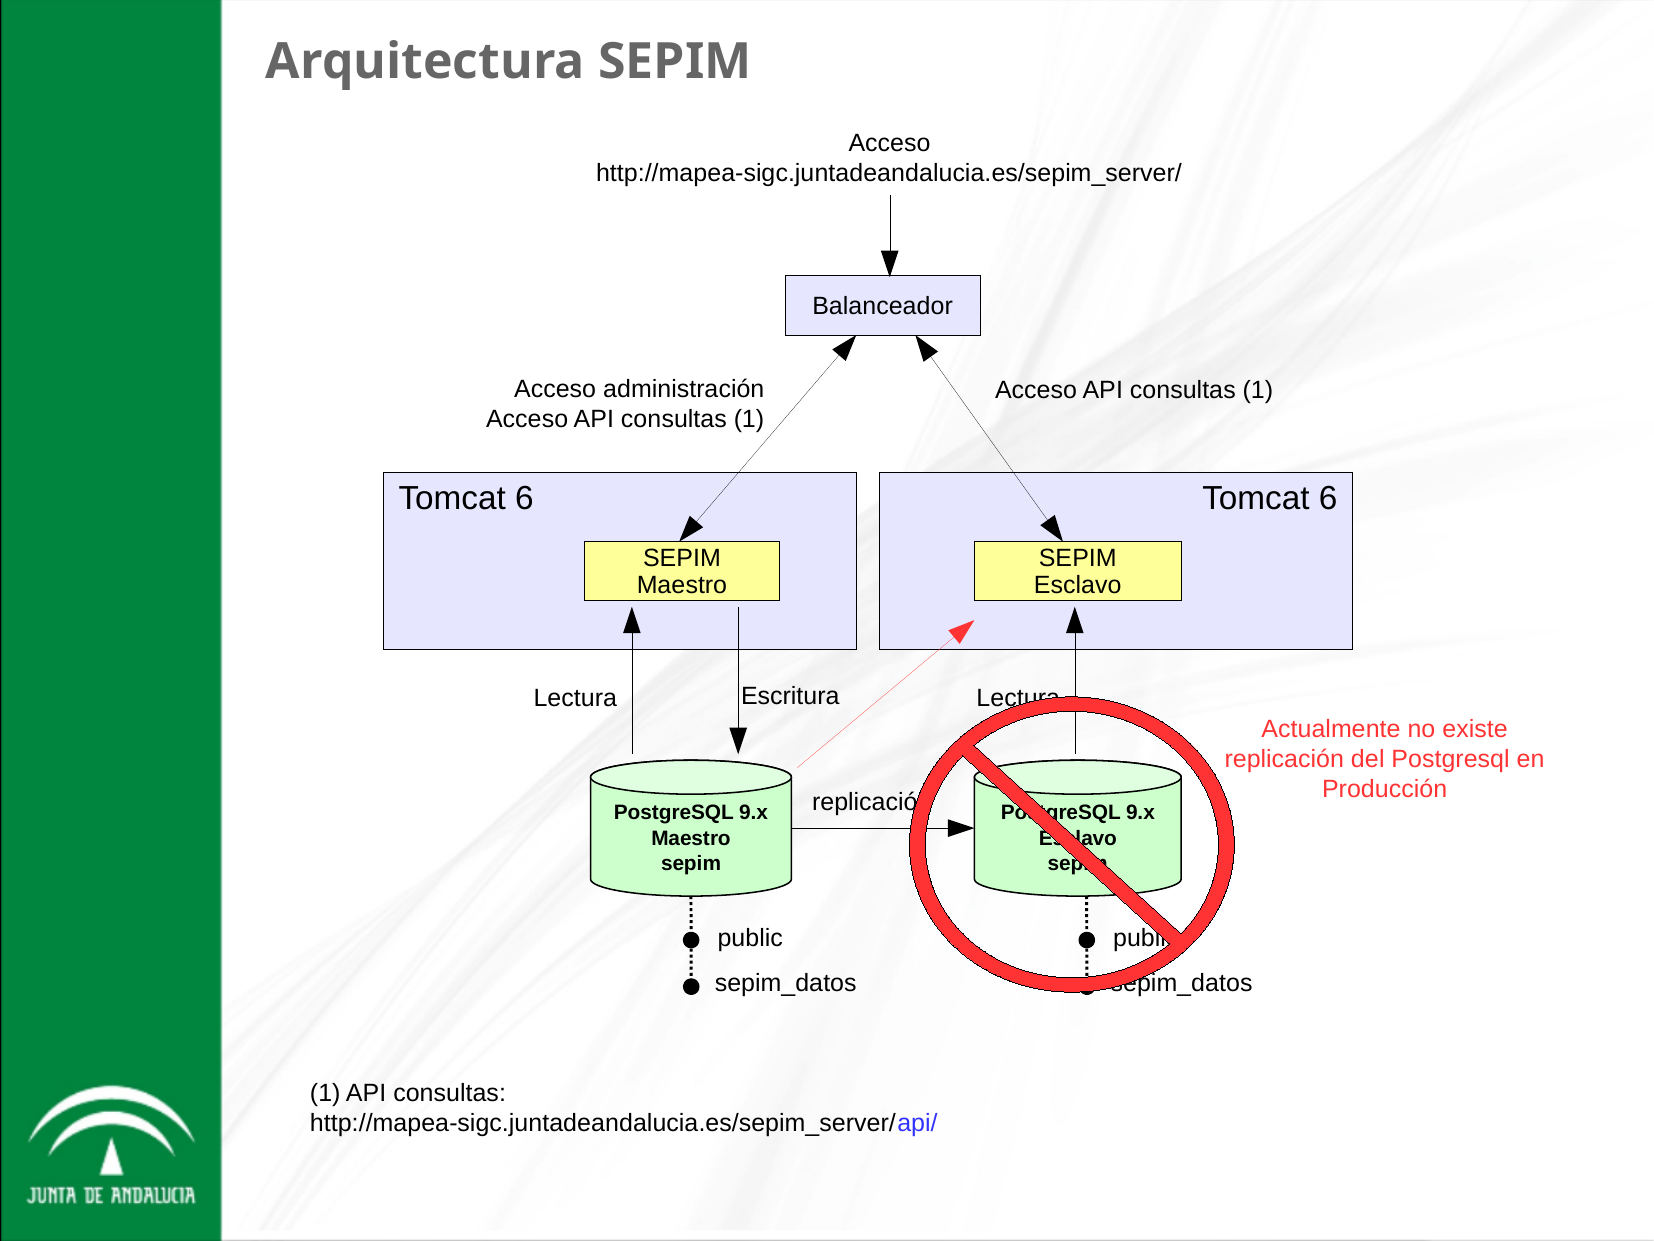

# Arquitectura SEPIM
Acceso
http://mapea-sigc.juntadeandalucia.es/sepim_server/
Balanceador
Acceso administración
Acceso API consultas (1)
Acceso API consultas (1)
Tomcat 6
Tomcat 6
SEPIM
Maestro
SEPIM
Esclavo
Escritura
Lectura
Lectura
Actualmente no existe replicación del Postgresql en Producción
PostgreSQL 9.x
Maestro
sepim
PostgreSQL 9.x
Esclavo
sepim
replicación
public
public
sepim_datos
sepim_datos
(1) API consultas:
http://mapea-sigc.juntadeandalucia.es/sepim_server/api/